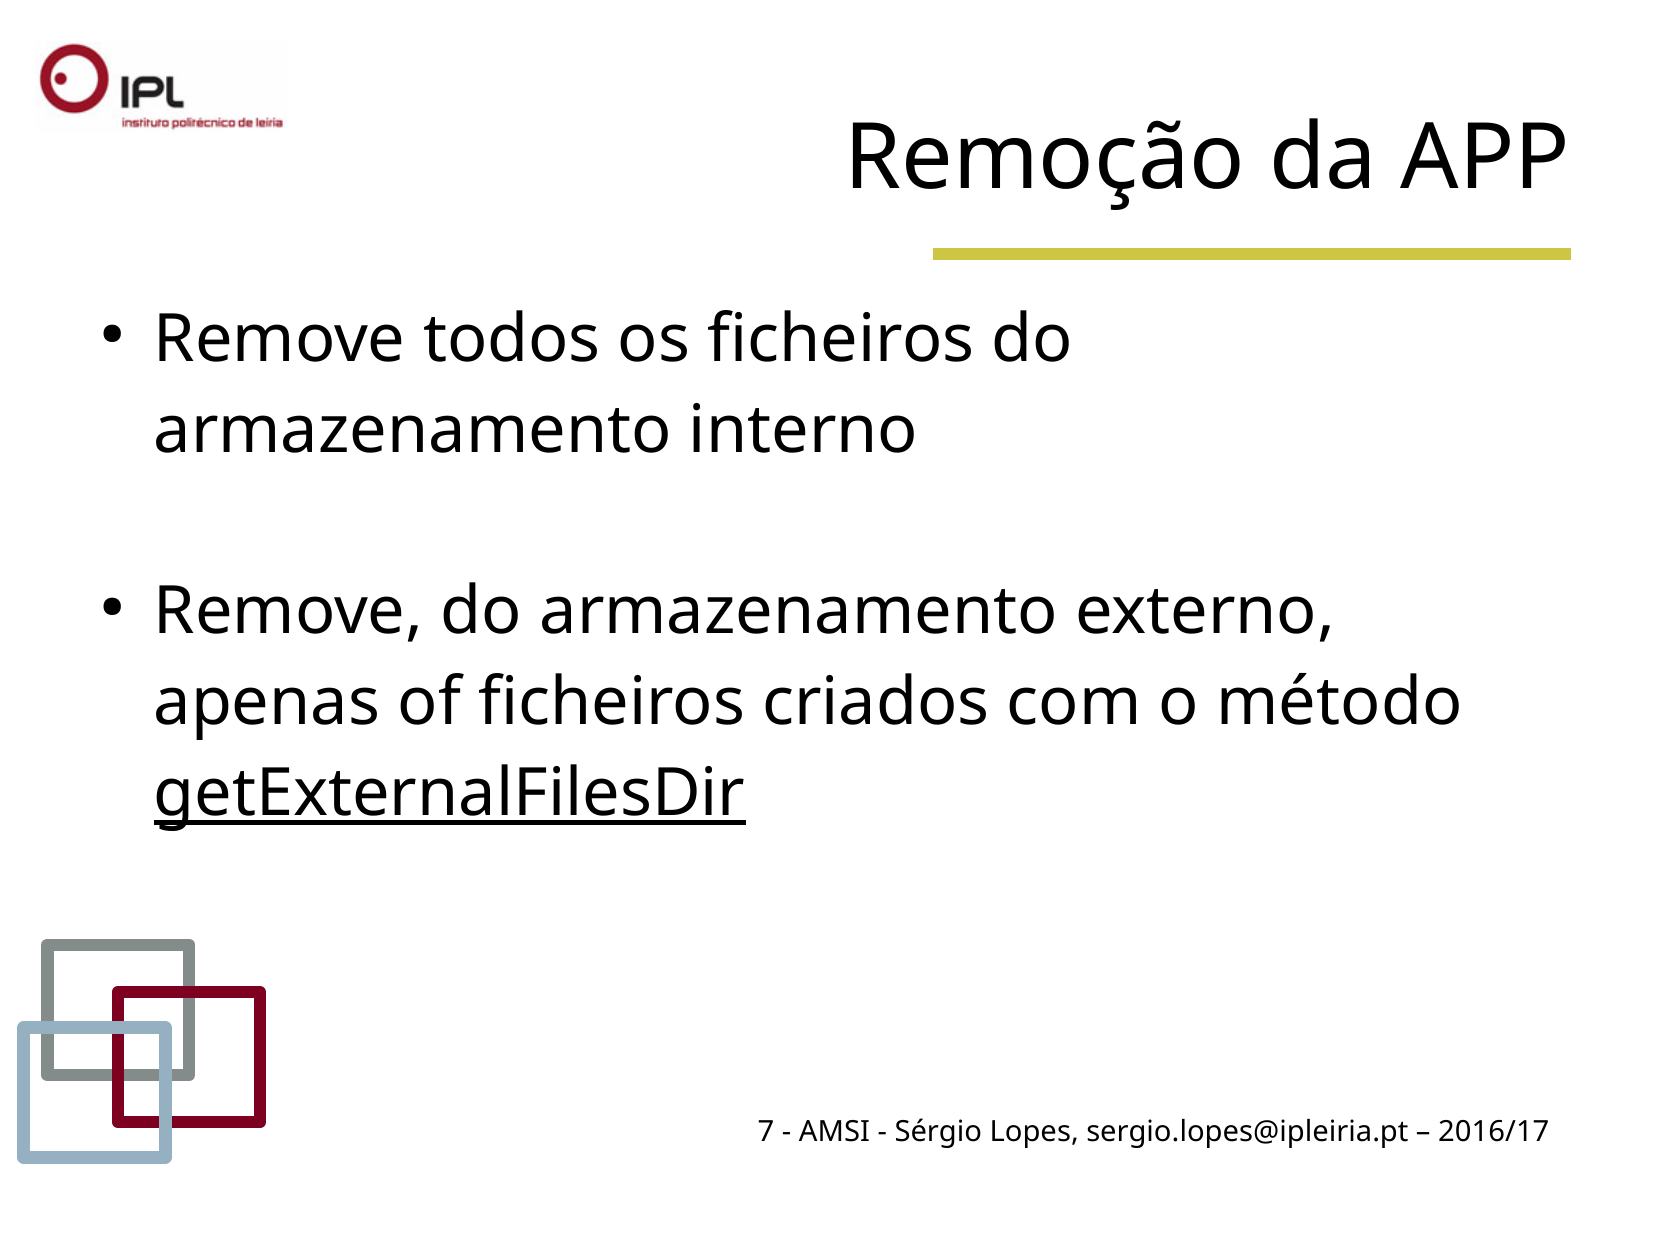

# Remoção da APP
Remove todos os ficheiros do armazenamento interno
Remove, do armazenamento externo, apenas of ficheiros criados com o método getExternalFilesDir
7 - AMSI - Sérgio Lopes, sergio.lopes@ipleiria.pt – 2016/17